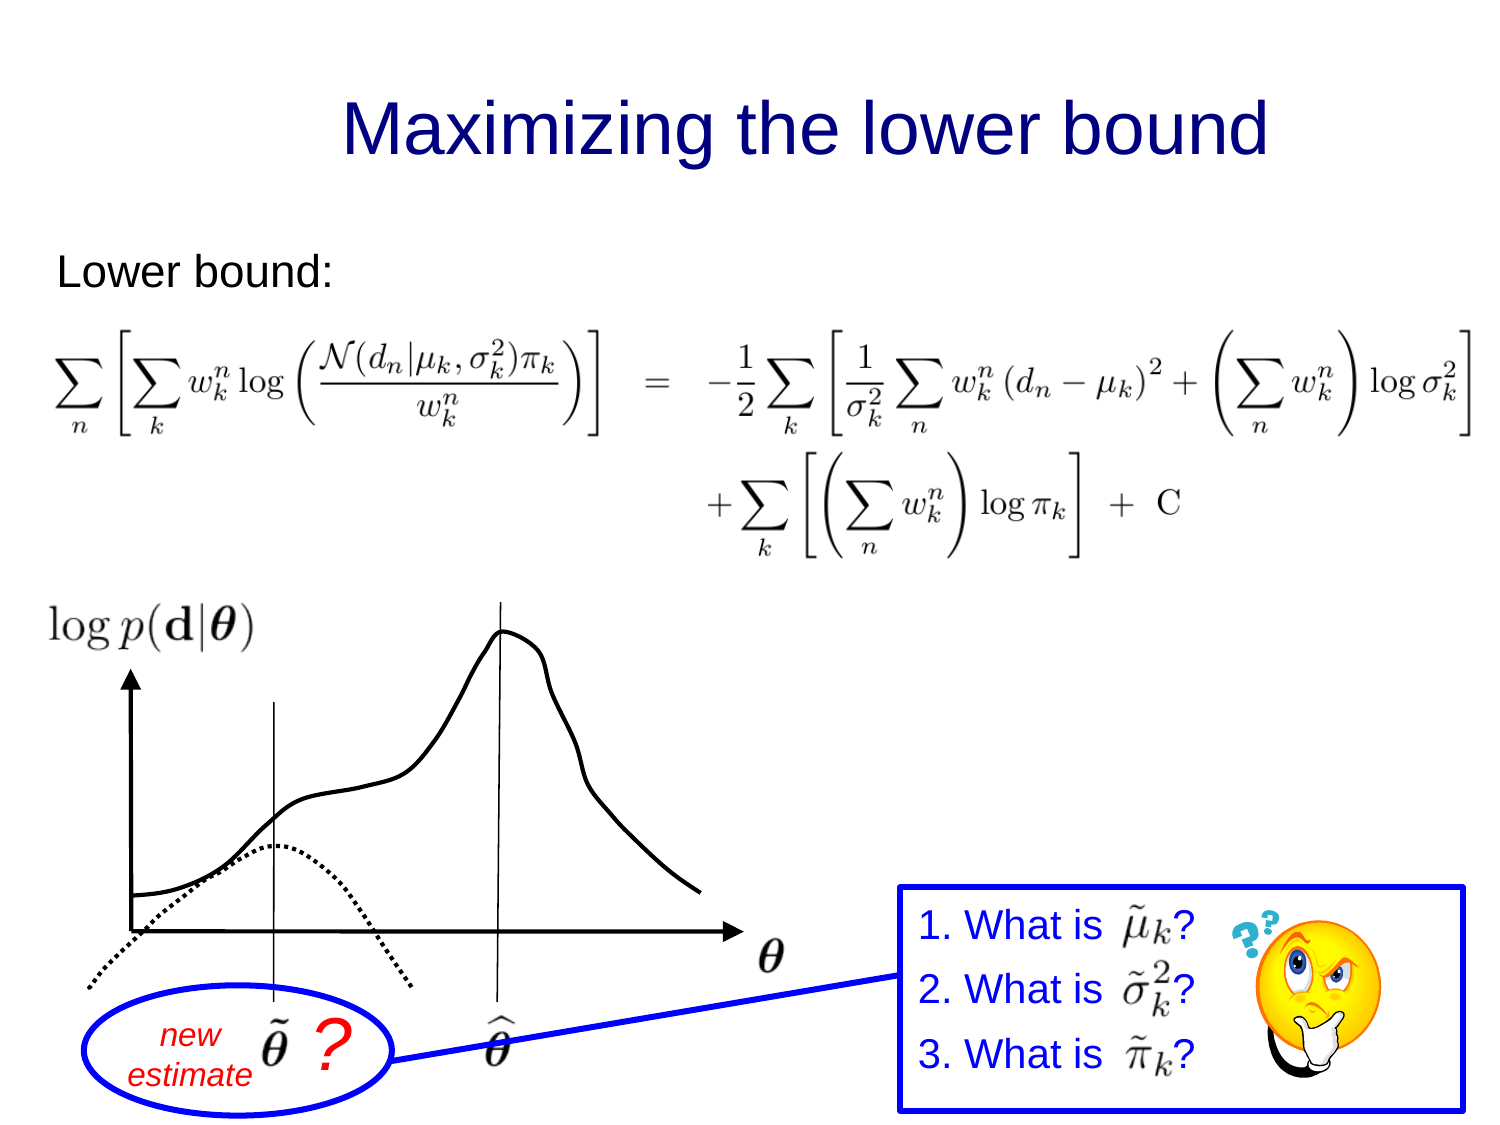

# Maximizing the lower bound
Lower bound:
1. What is ?
2. What is ?
3. What is ?
?
new estimate